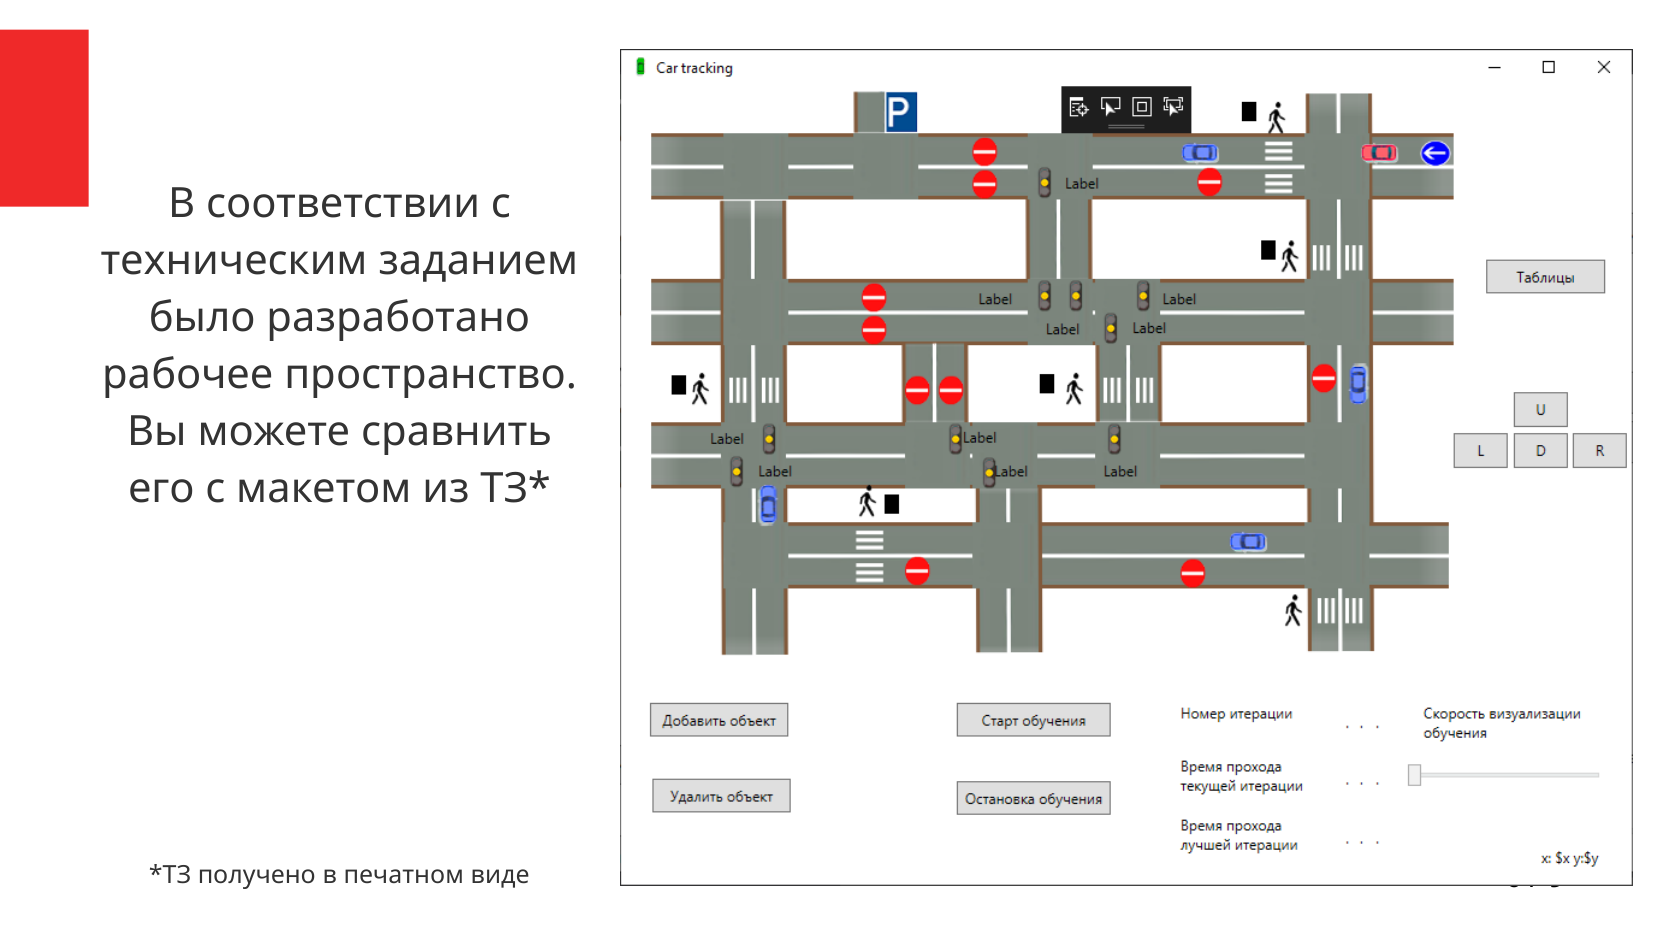

# В соответствии с техническим заданием было разработано рабочее пространство. Вы можете сравнить его с макетом из ТЗ* *ТЗ получено в печатном виде
6